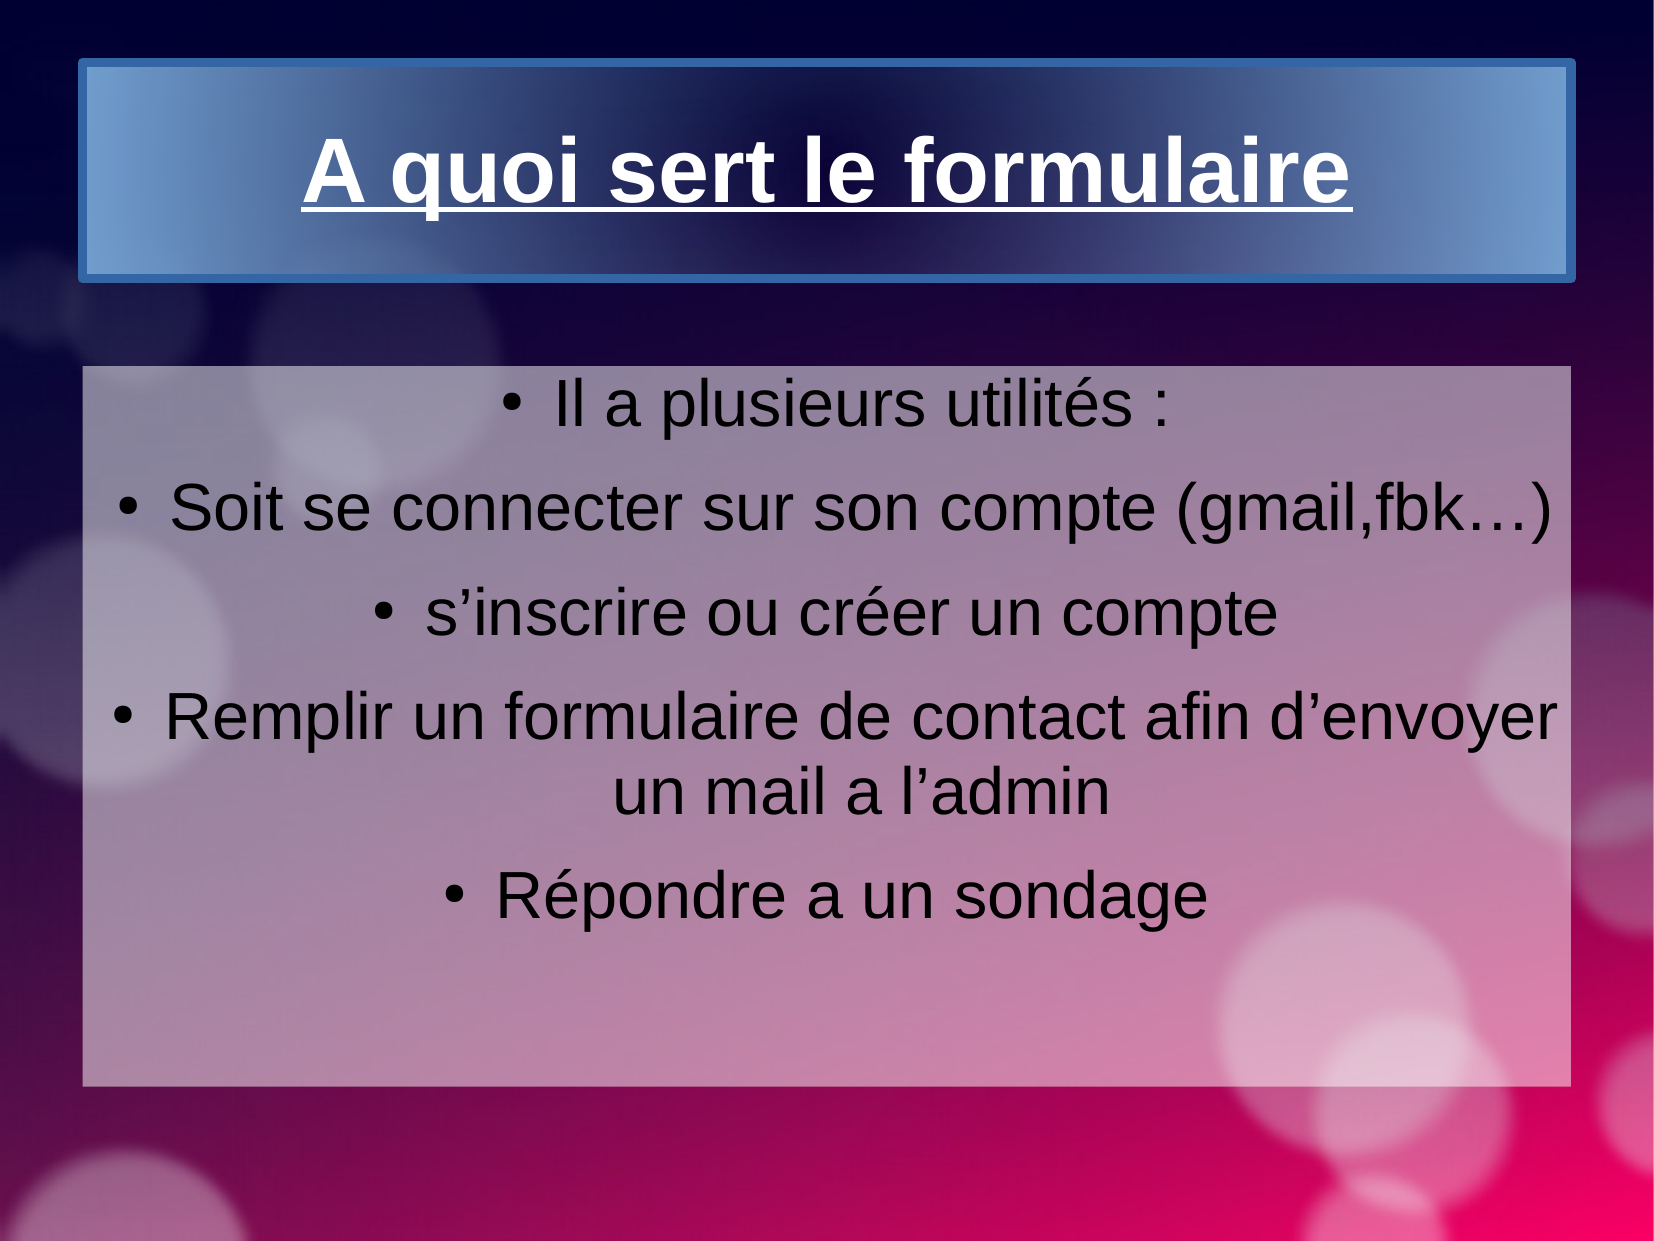

# A quoi sert le formulaire
Il a plusieurs utilités :
Soit se connecter sur son compte (gmail,fbk…)
s’inscrire ou créer un compte
Remplir un formulaire de contact afin d’envoyer un mail a l’admin
Répondre a un sondage